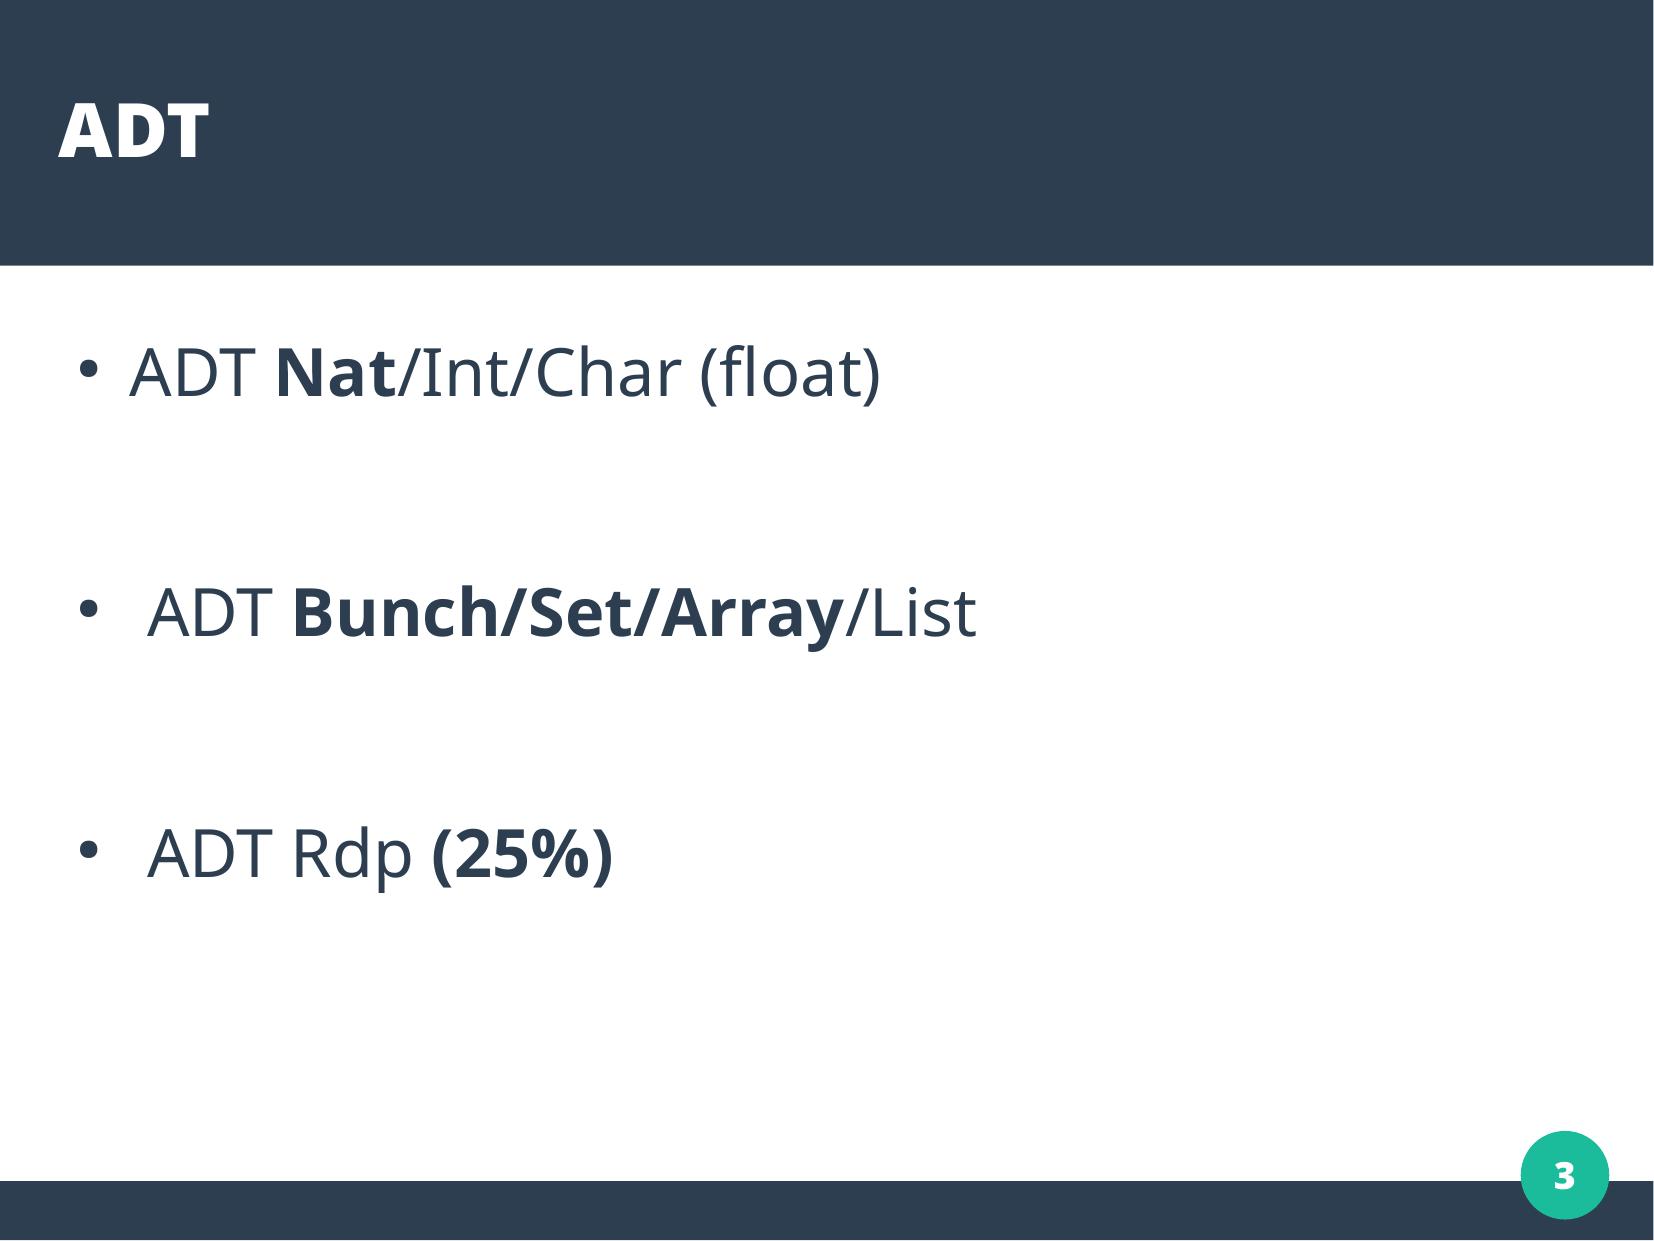

# ADT
ADT Nat/Int/Char (float)
 ADT Bunch/Set/Array/List
 ADT Rdp (25%)
3